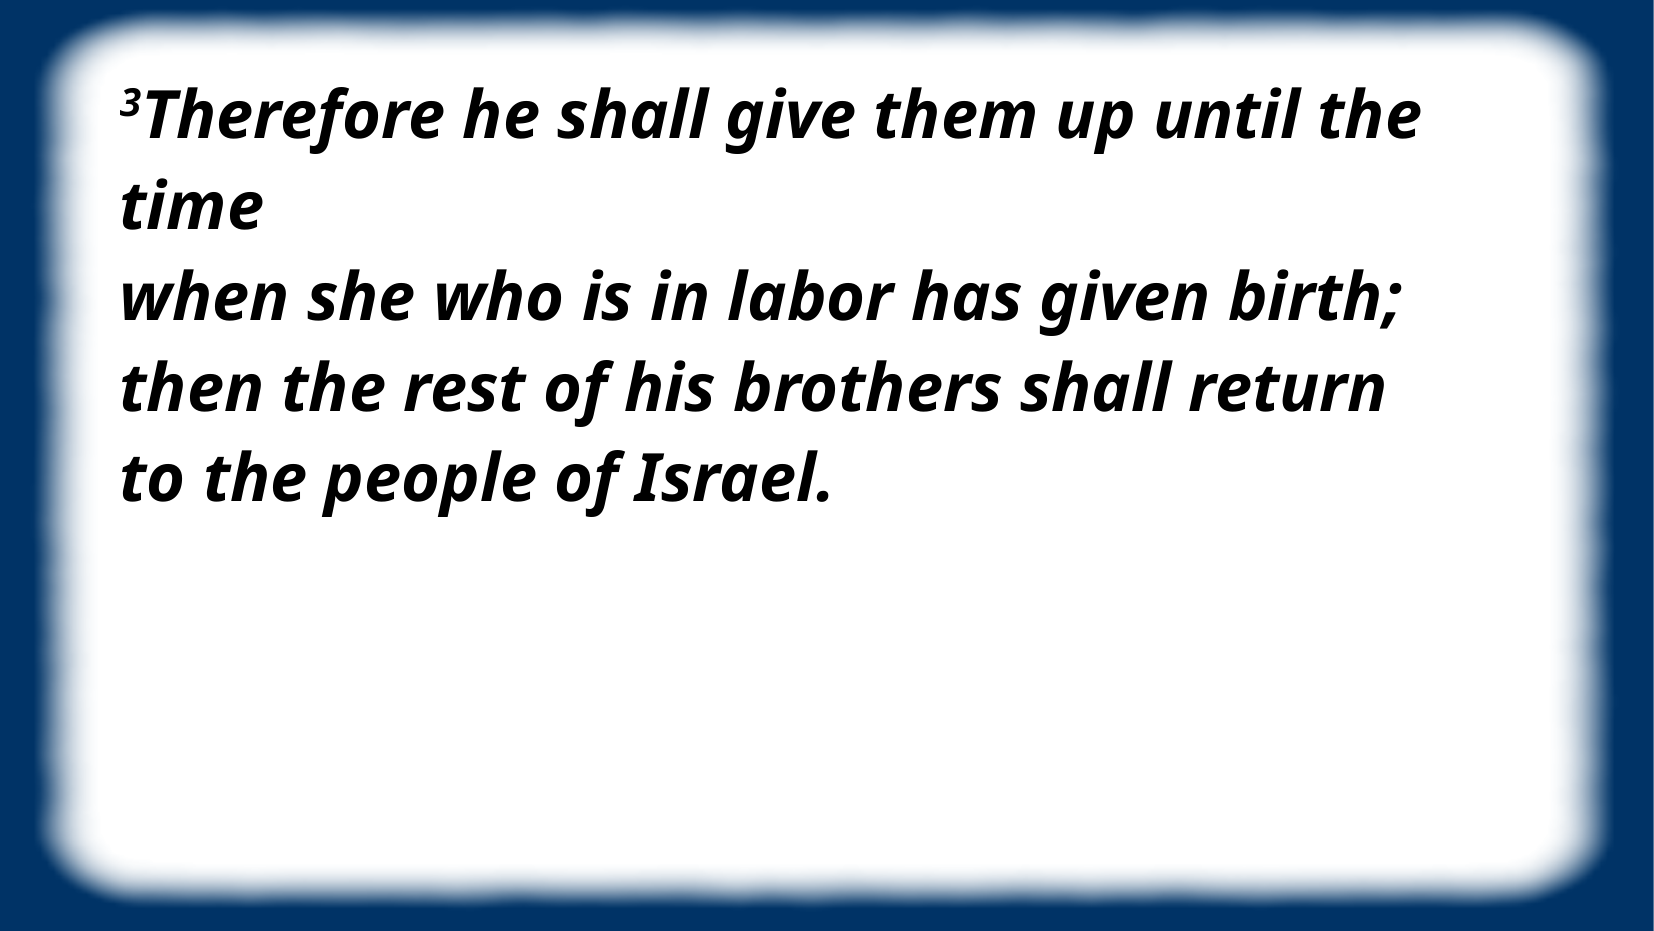

3Therefore he shall give them up until the time
when she who is in labor has given birth;
then the rest of his brothers shall return
to the people of Israel.